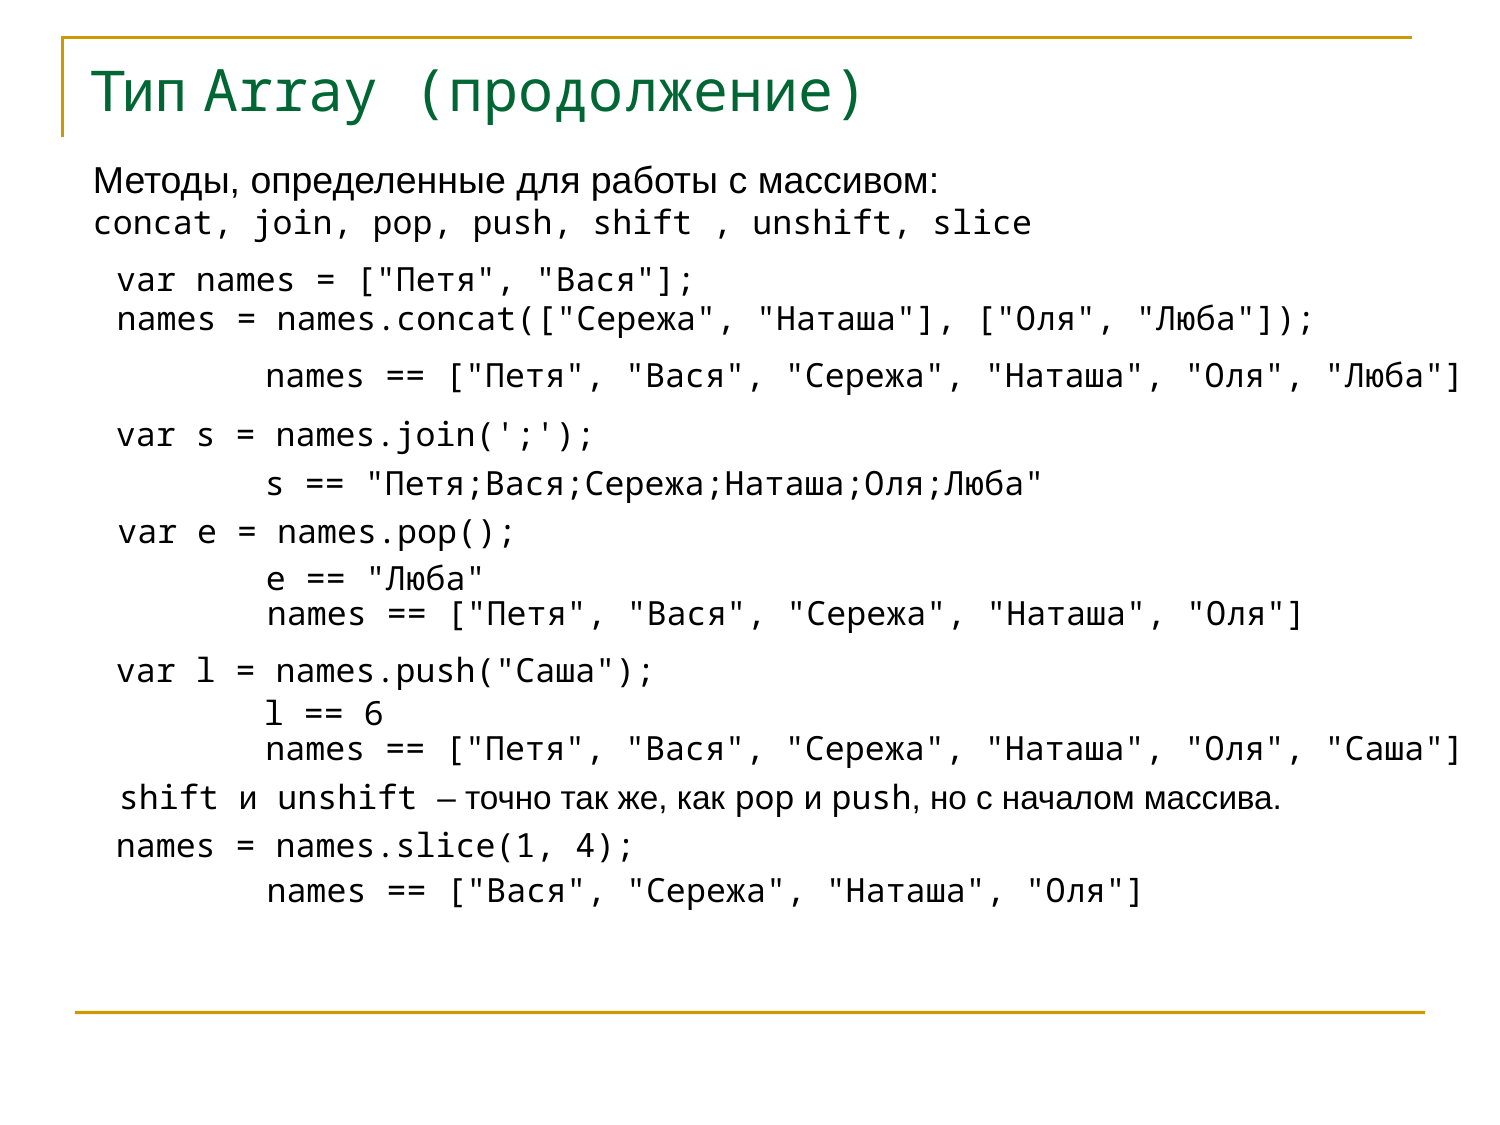

# Тип Array (продолжение)
Методы, определенные для работы с массивом:
concat, join, pop, push, shift , unshift, slice
var names = ["Петя", "Вася"];
names = names.concat(["Сережа", "Наташа"], ["Оля", "Люба"]);
names == ["Петя", "Вася", "Сережа", "Наташа", "Оля", "Люба"]
var s = names.join(';');
s == "Петя;Вася;Сережа;Наташа;Оля;Люба"
var e = names.pop();
e == "Люба"
names == ["Петя", "Вася", "Сережа", "Наташа", "Оля"]
var l = names.push("Саша");
l == 6
names == ["Петя", "Вася", "Сережа", "Наташа", "Оля", "Саша"]
shift и unshift – точно так же, как pop и push, но с началом массива.
names = names.slice(1, 4);
names == ["Вася", "Сережа", "Наташа", "Оля"]